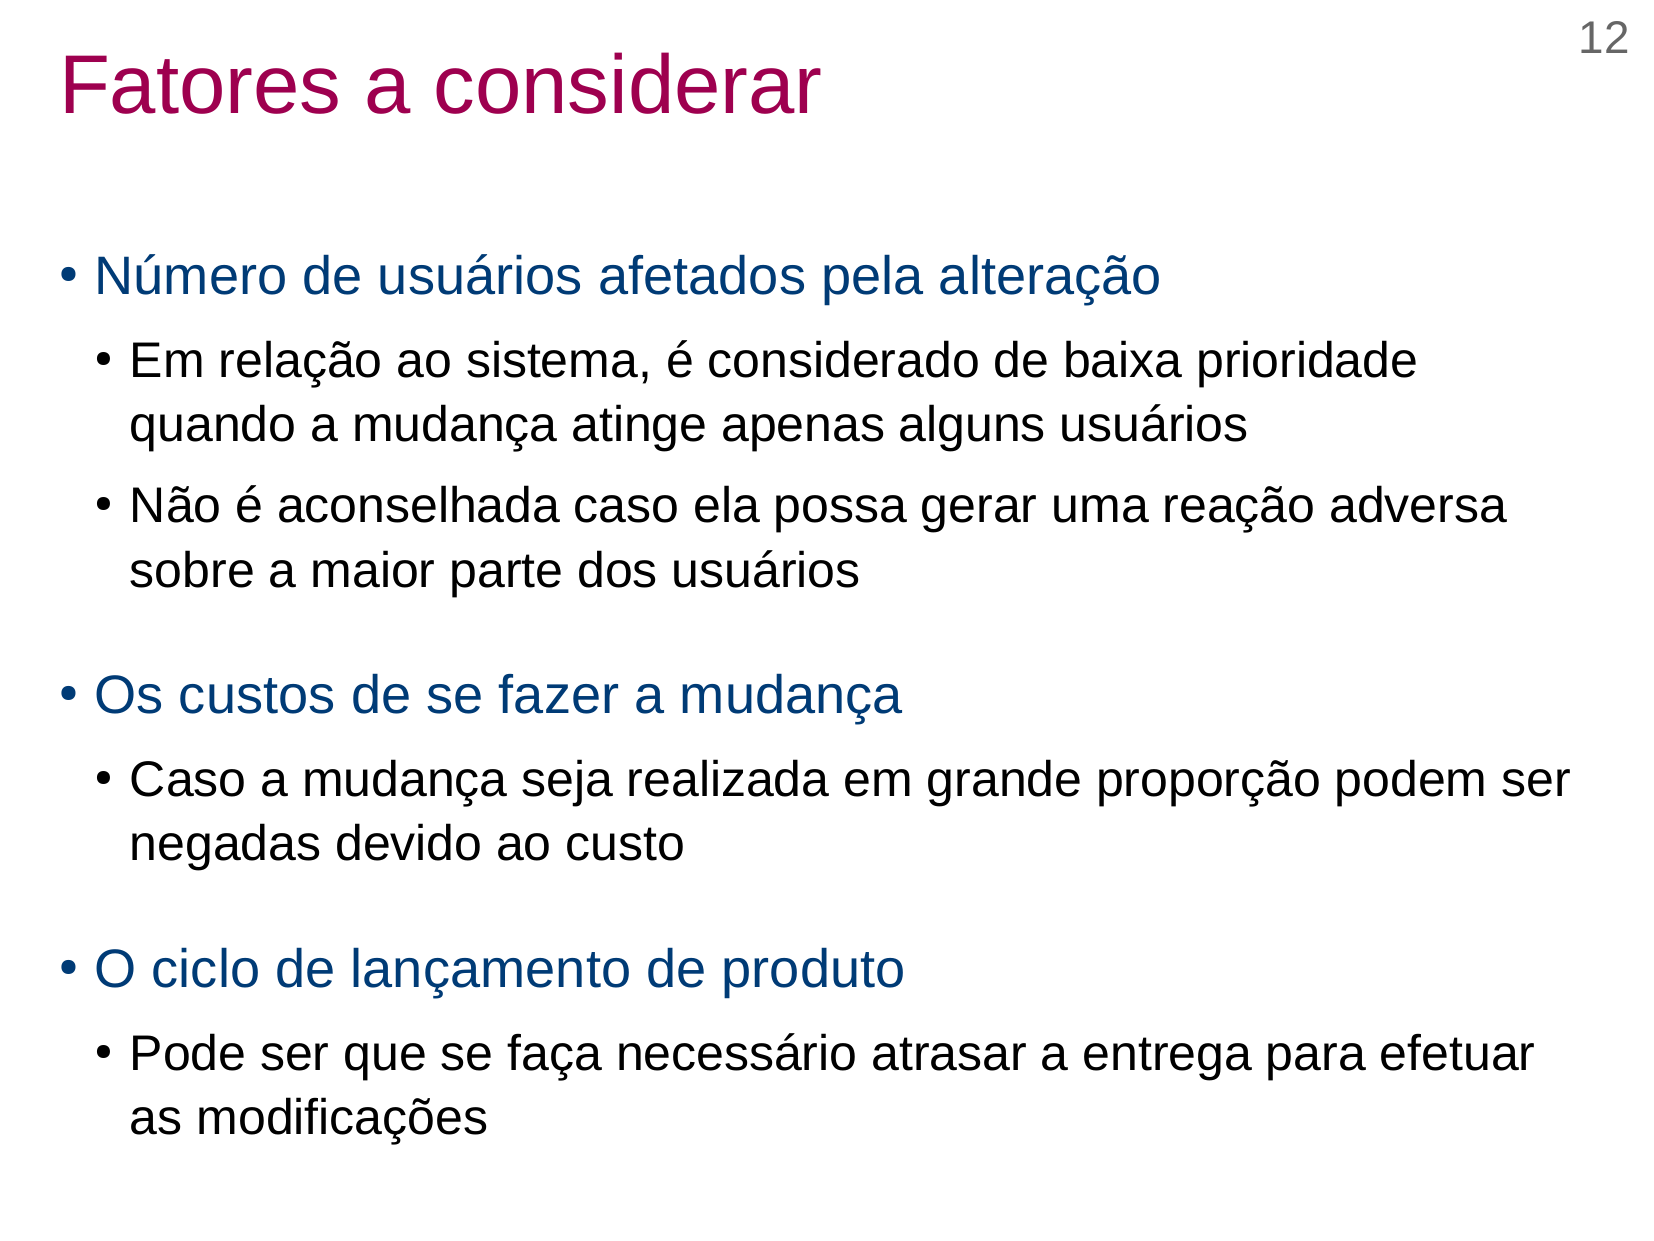

12
# Fatores a considerar
Número de usuários afetados pela alteração
Em relação ao sistema, é considerado de baixa prioridade quando a mudança atinge apenas alguns usuários
Não é aconselhada caso ela possa gerar uma reação adversa sobre a maior parte dos usuários
Os custos de se fazer a mudança
Caso a mudança seja realizada em grande proporção podem ser negadas devido ao custo
O ciclo de lançamento de produto
Pode ser que se faça necessário atrasar a entrega para efetuar as modificações